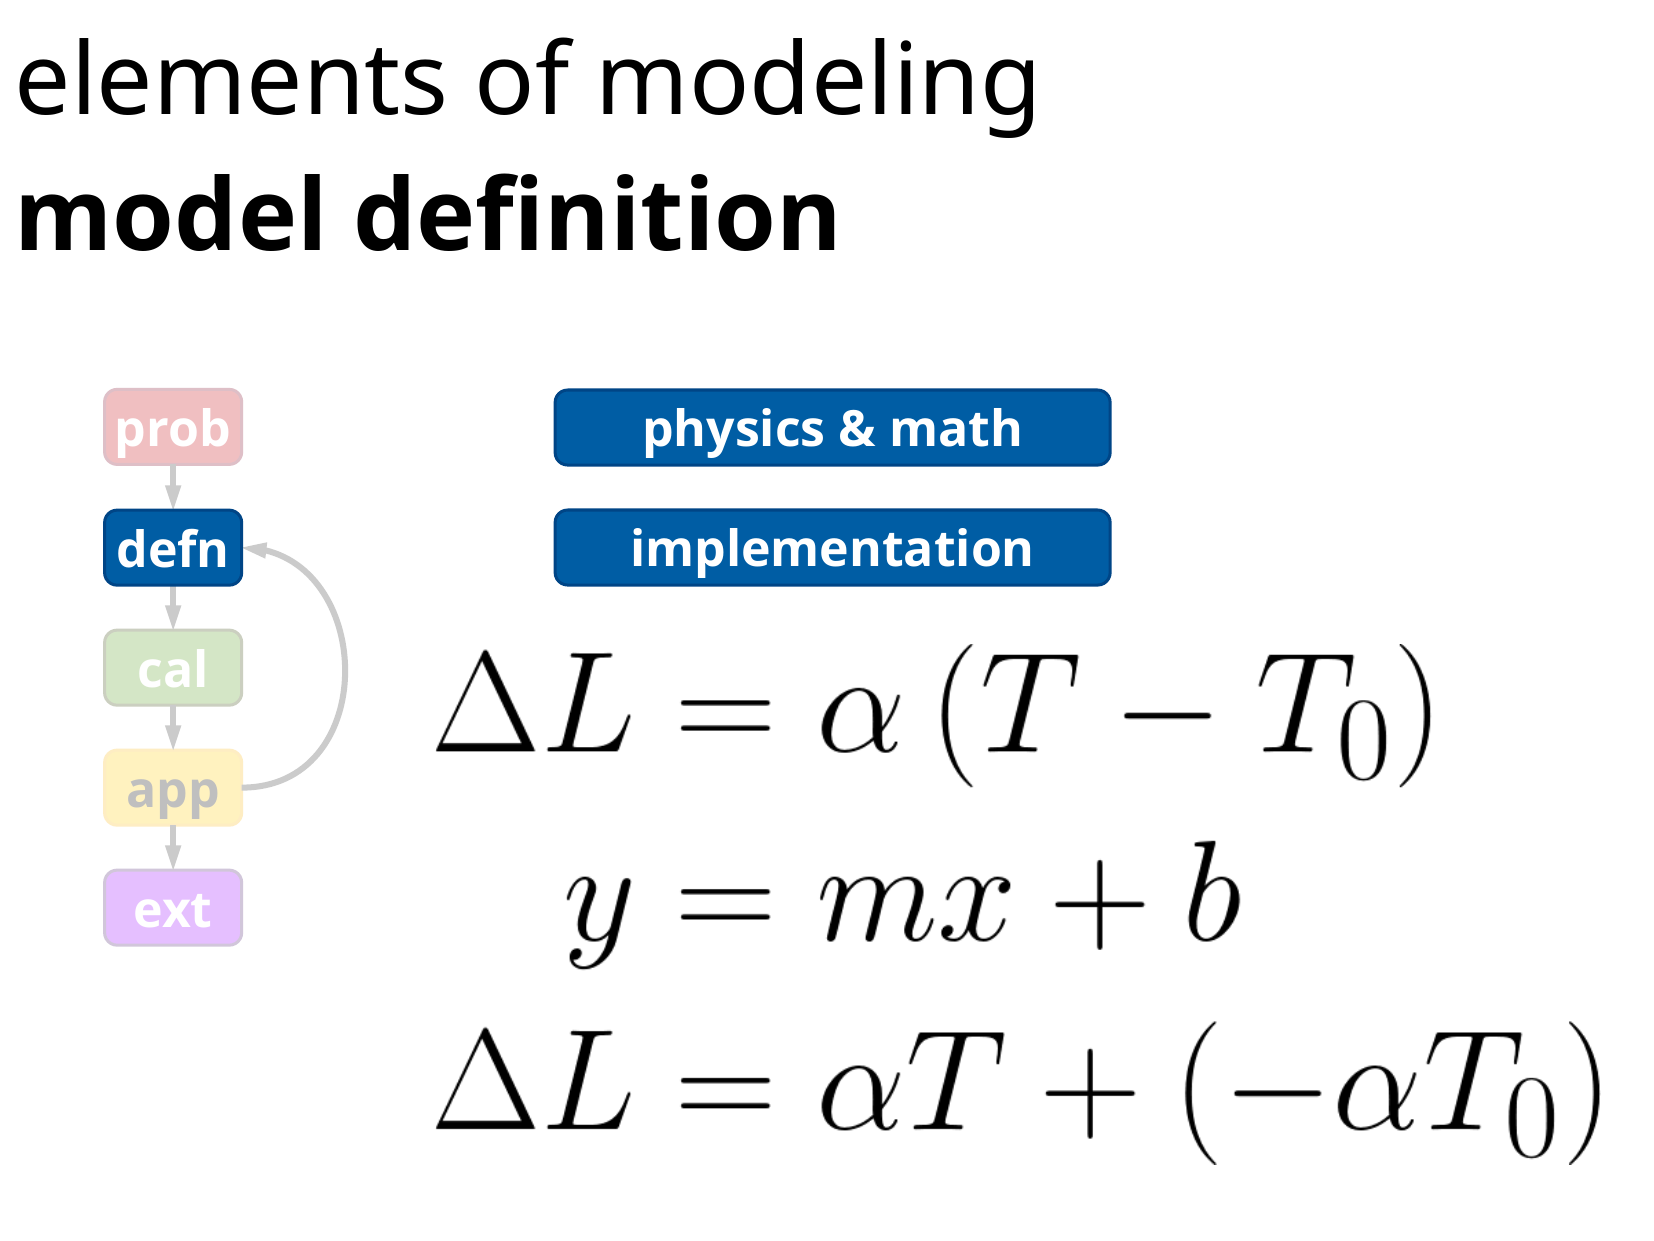

elements of modeling
model definition
prob
physics & math
implementation
defn
cal
app
ext